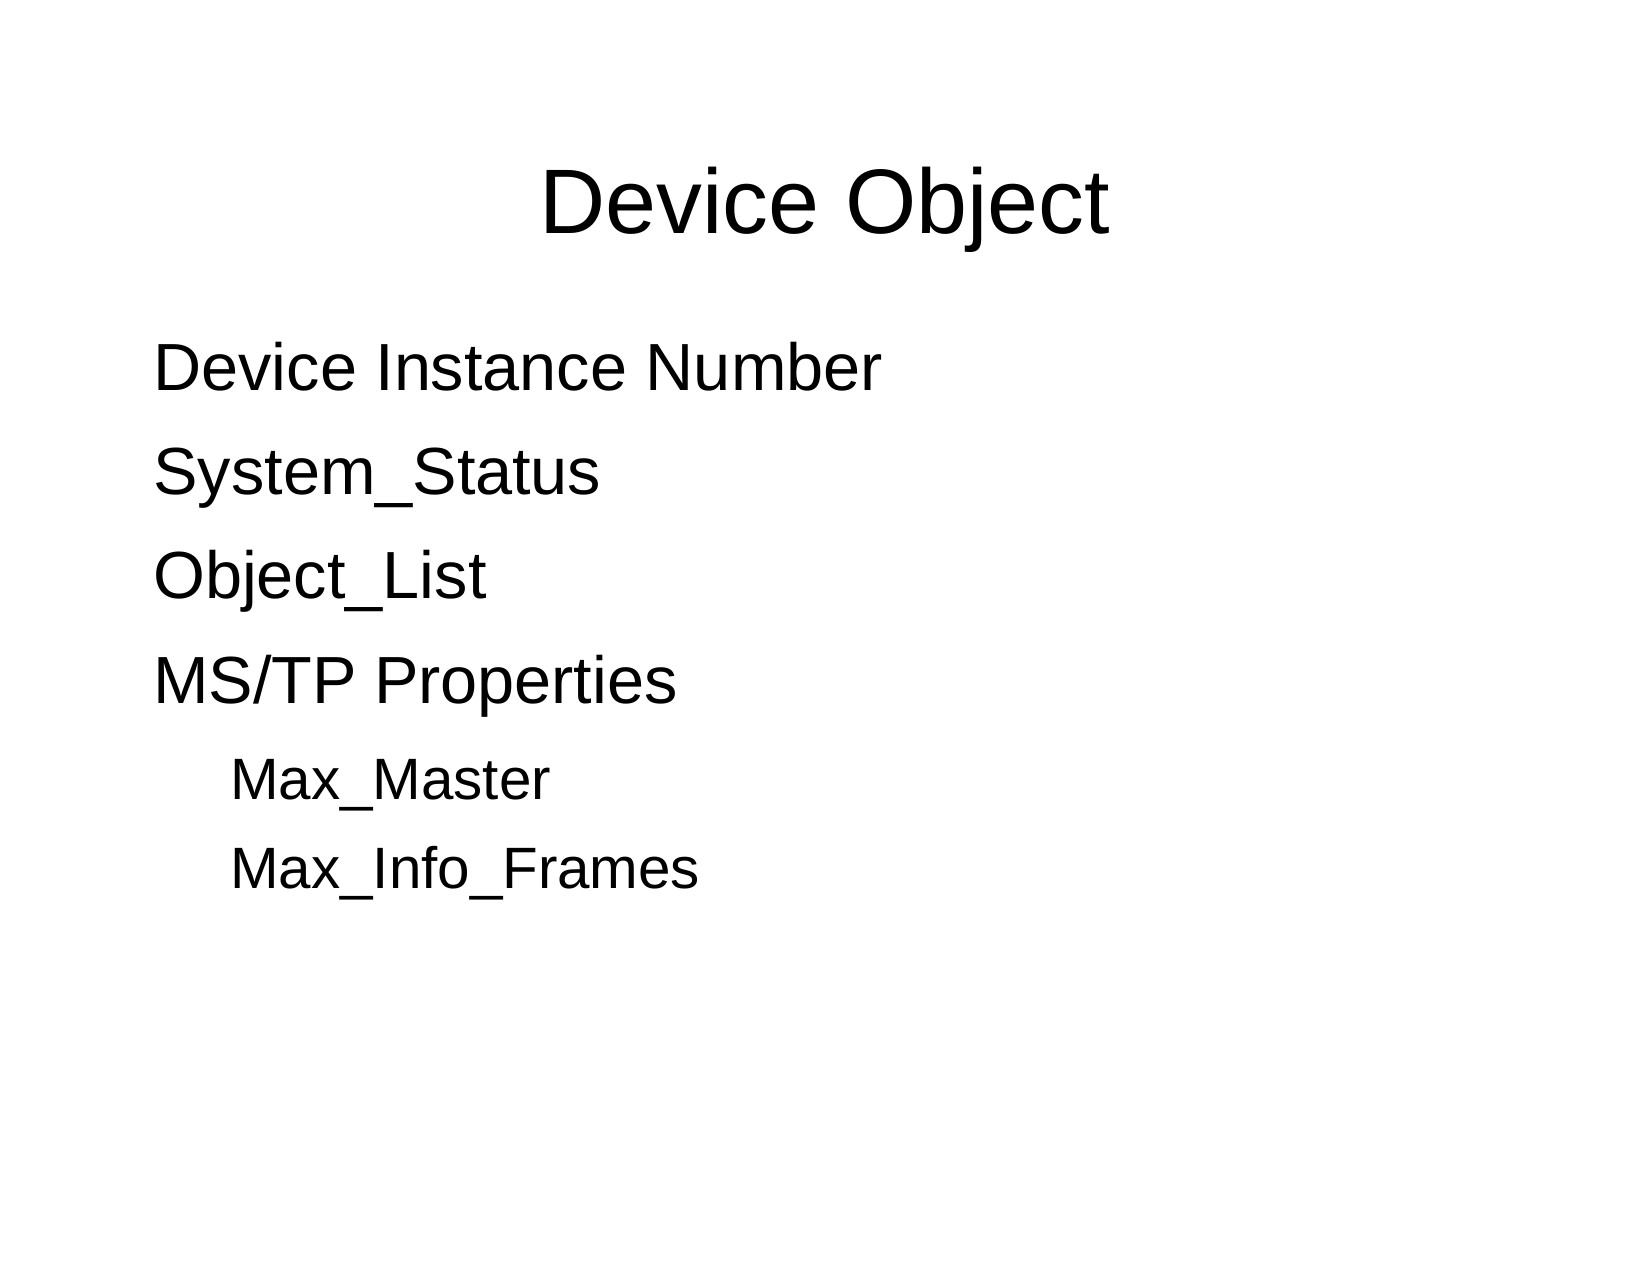

# Device Object
Device Instance Number
System_Status
Object_List
MS/TP Properties
Max_Master
Max_Info_Frames